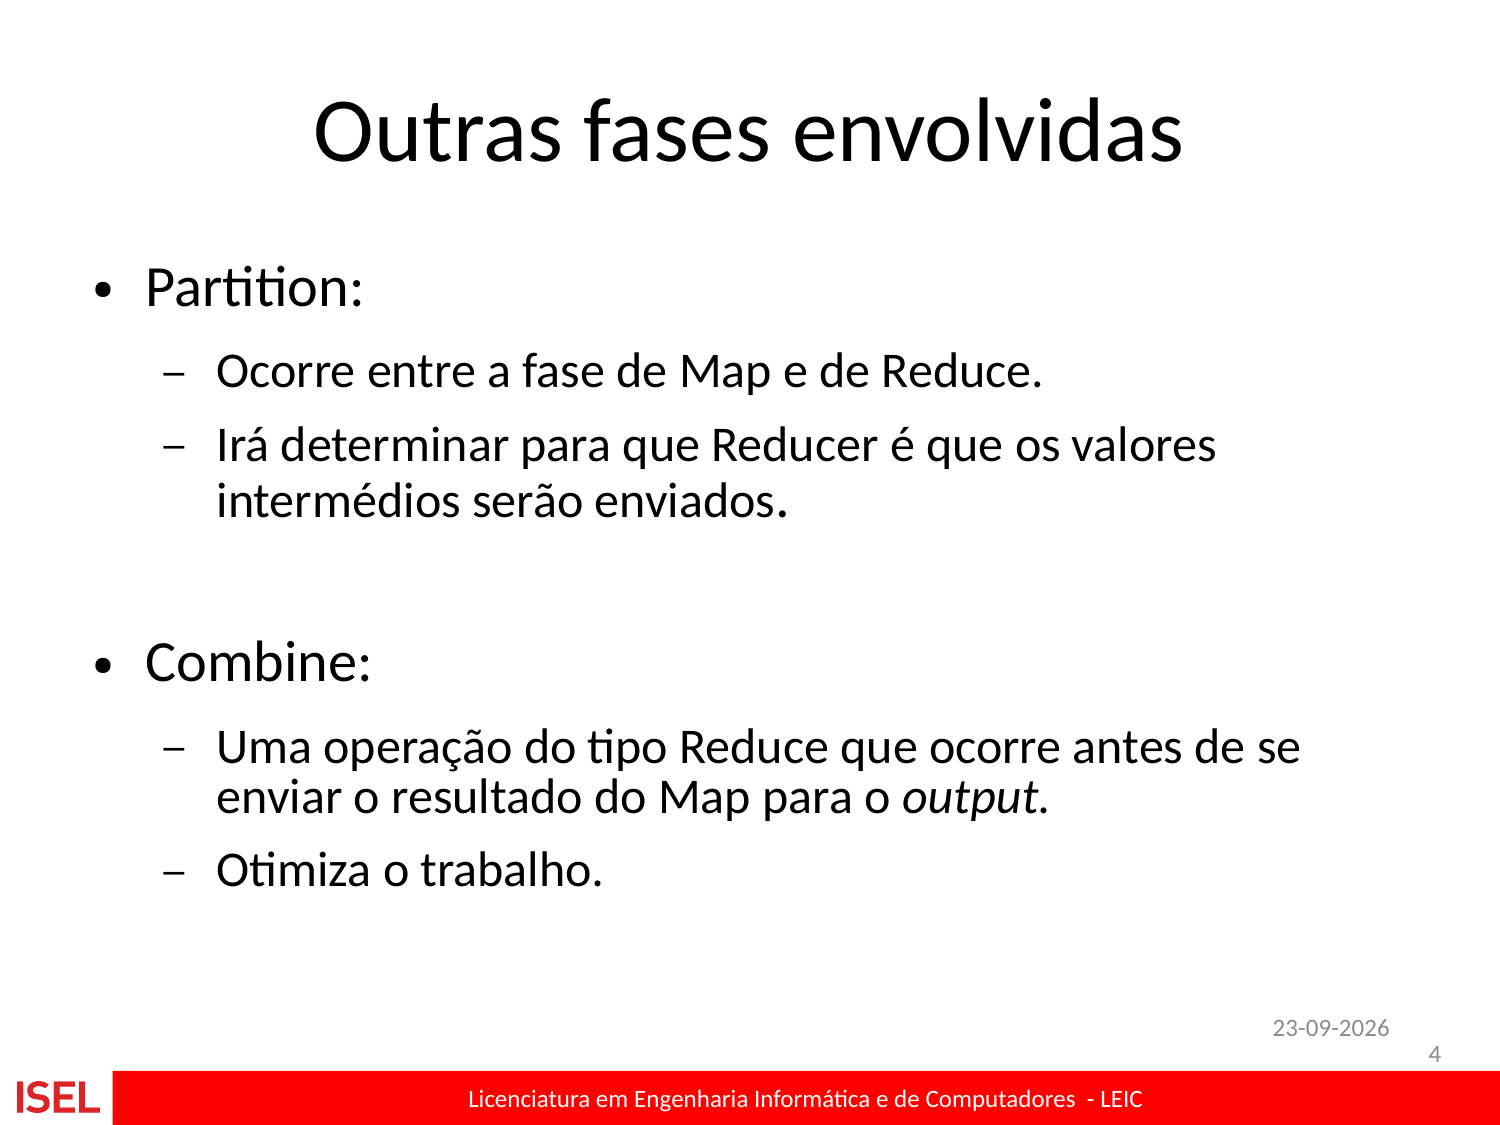

# Outras fases envolvidas
Partition:
Ocorre entre a fase de Map e de Reduce.
Irá determinar para que Reducer é que os valores intermédios serão enviados.
Combine:
Uma operação do tipo Reduce que ocorre antes de se enviar o resultado do Map para o output.
Otimiza o trabalho.
Licenciatura em Engenharia Informática e de Computadores - LEIC